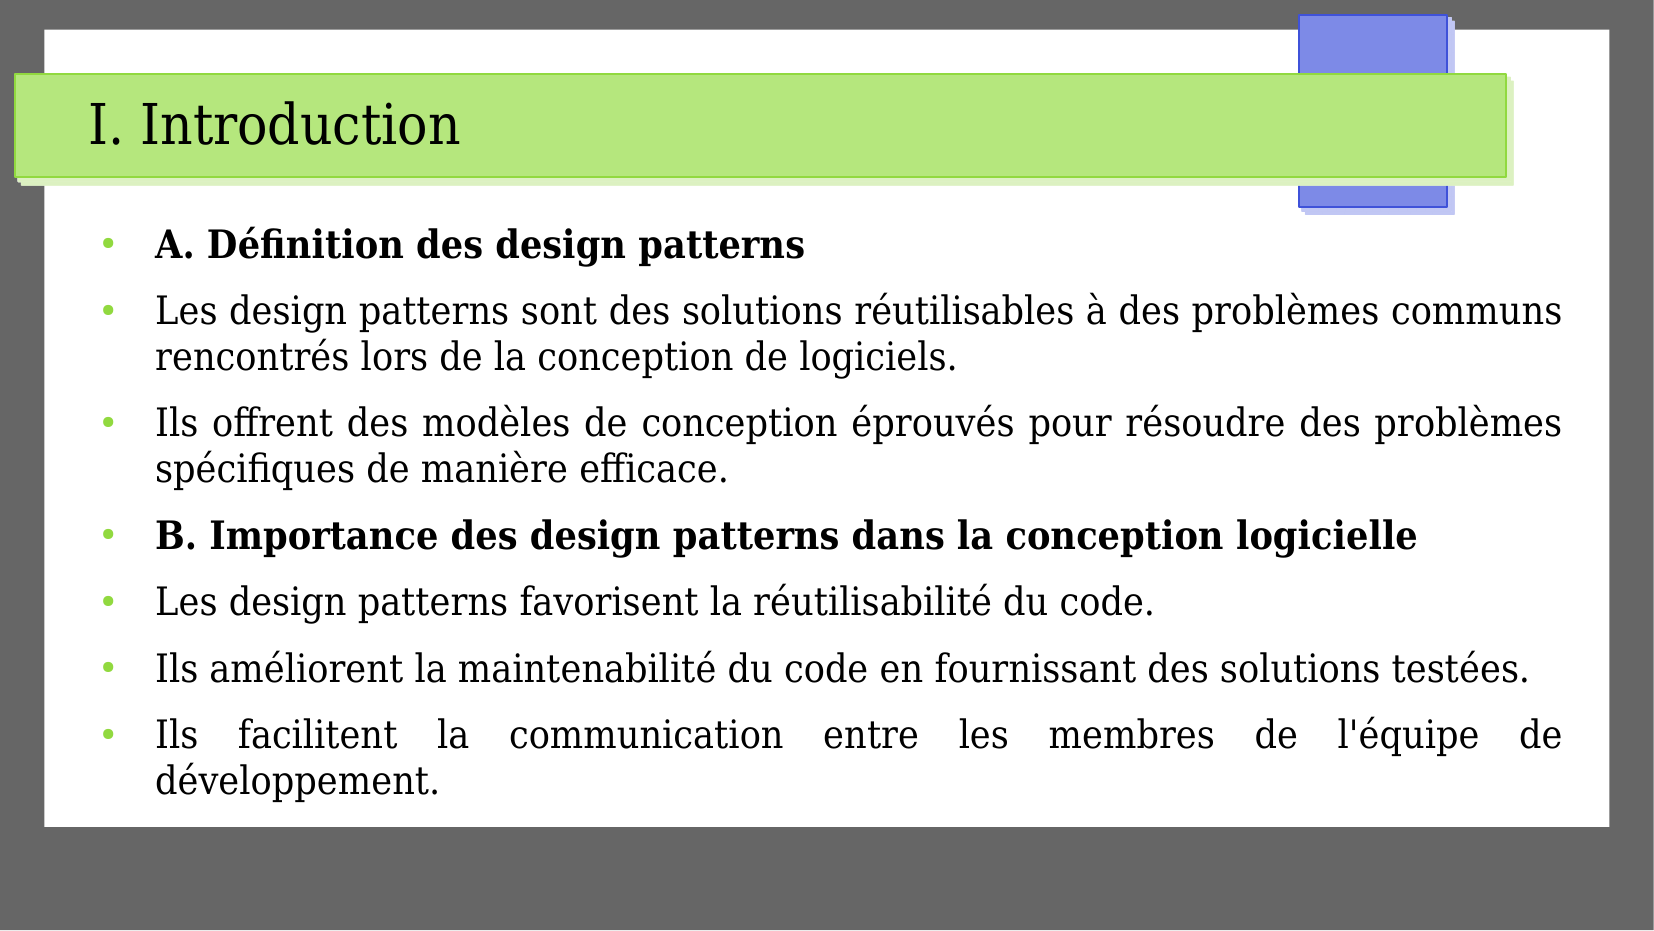

# I. Introduction
A. Définition des design patterns
Les design patterns sont des solutions réutilisables à des problèmes communs rencontrés lors de la conception de logiciels.
Ils offrent des modèles de conception éprouvés pour résoudre des problèmes spécifiques de manière efficace.
B. Importance des design patterns dans la conception logicielle
Les design patterns favorisent la réutilisabilité du code.
Ils améliorent la maintenabilité du code en fournissant des solutions testées.
Ils facilitent la communication entre les membres de l'équipe de développement.